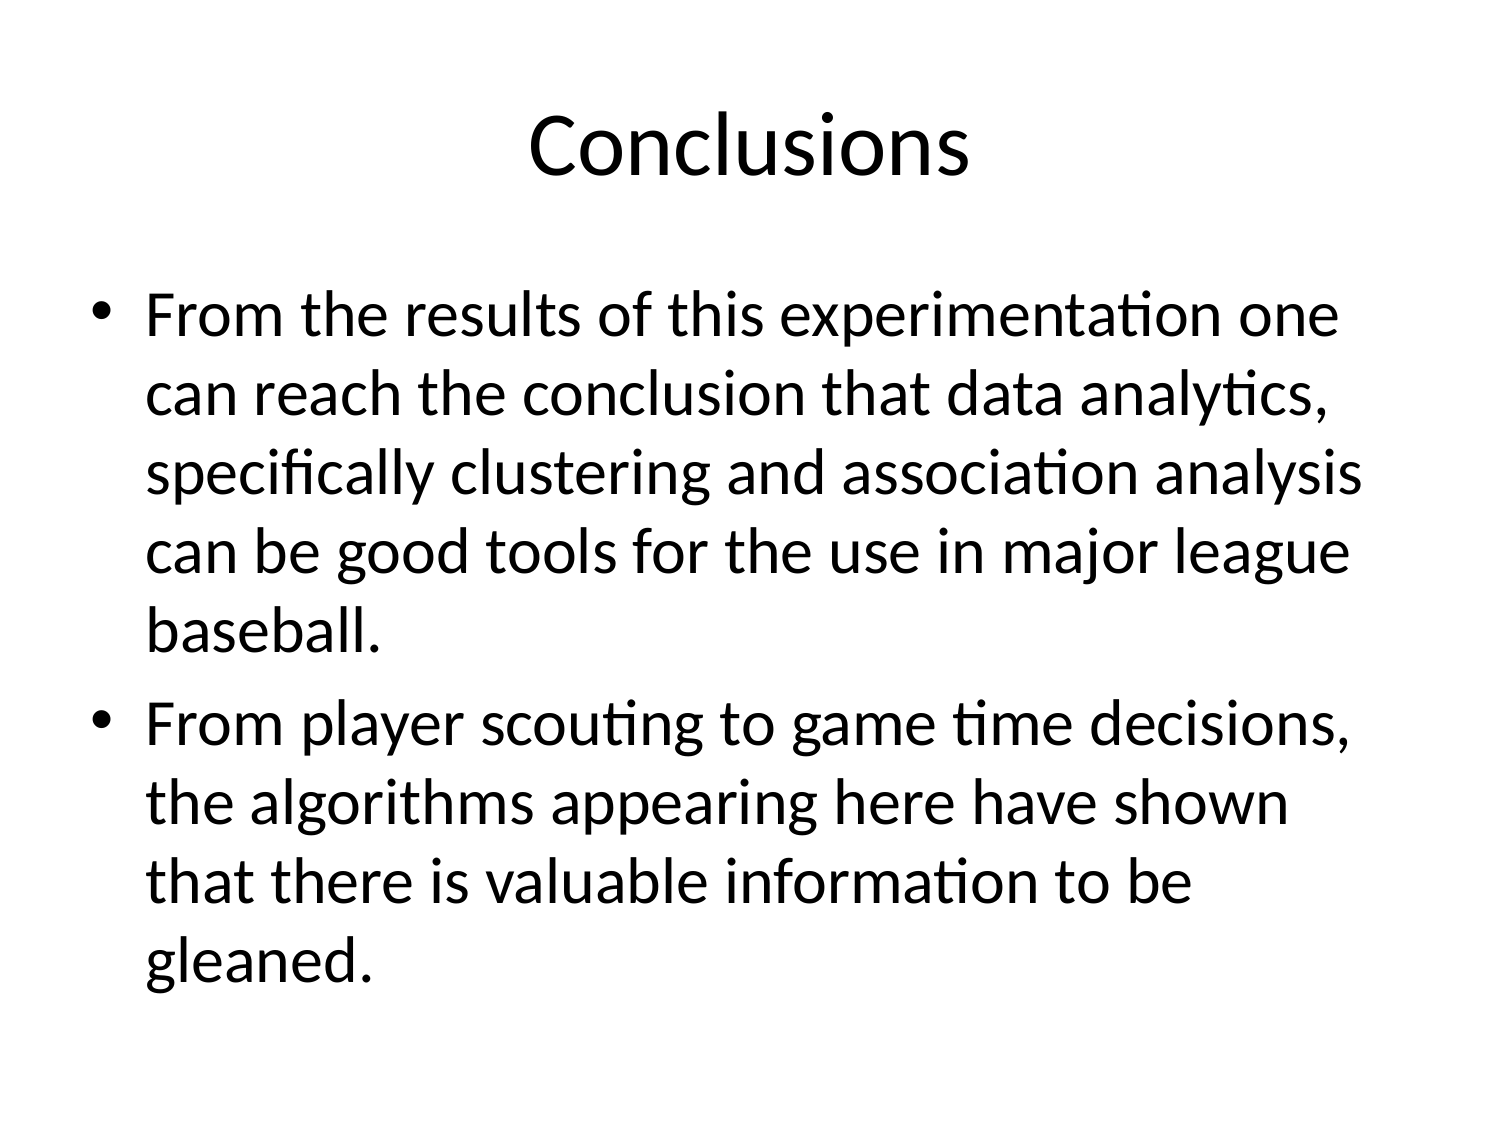

# Conclusions
From the results of this experimentation one can reach the conclusion that data analytics, specifically clustering and association analysis can be good tools for the use in major league baseball.
From player scouting to game time decisions, the algorithms appearing here have shown that there is valuable information to be gleaned.